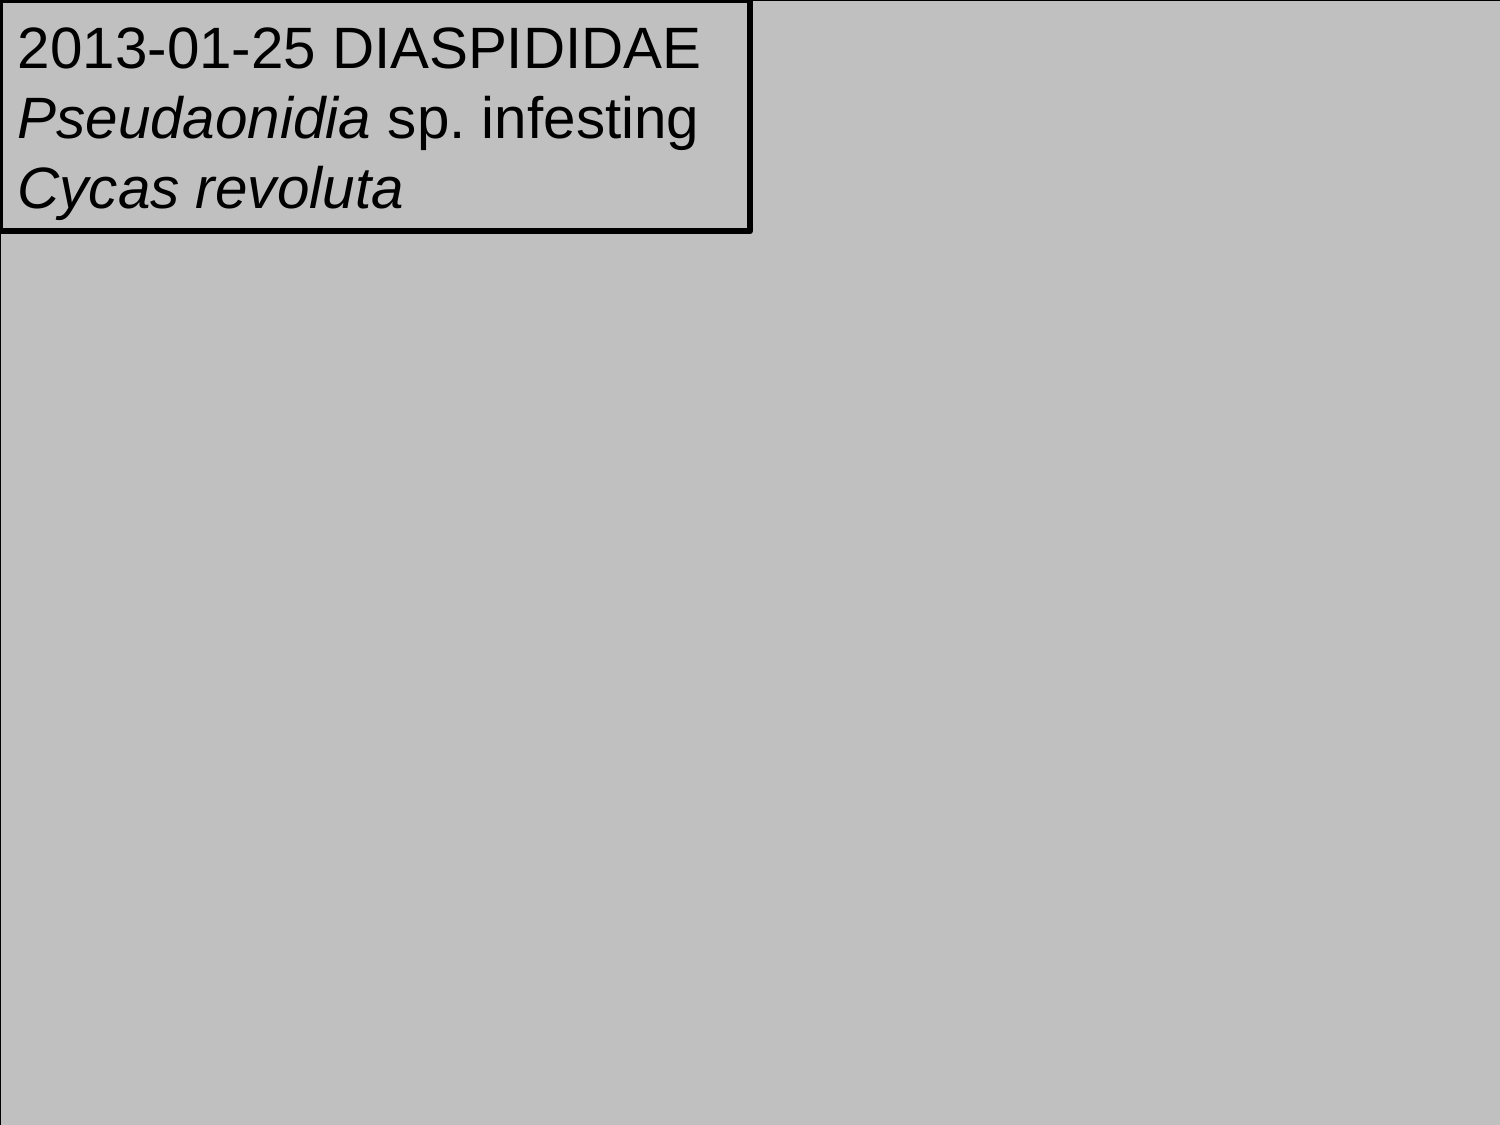

# 2013-01-25 DIASPIDIDAE Pseudaonidia sp. infesting Cycas revoluta